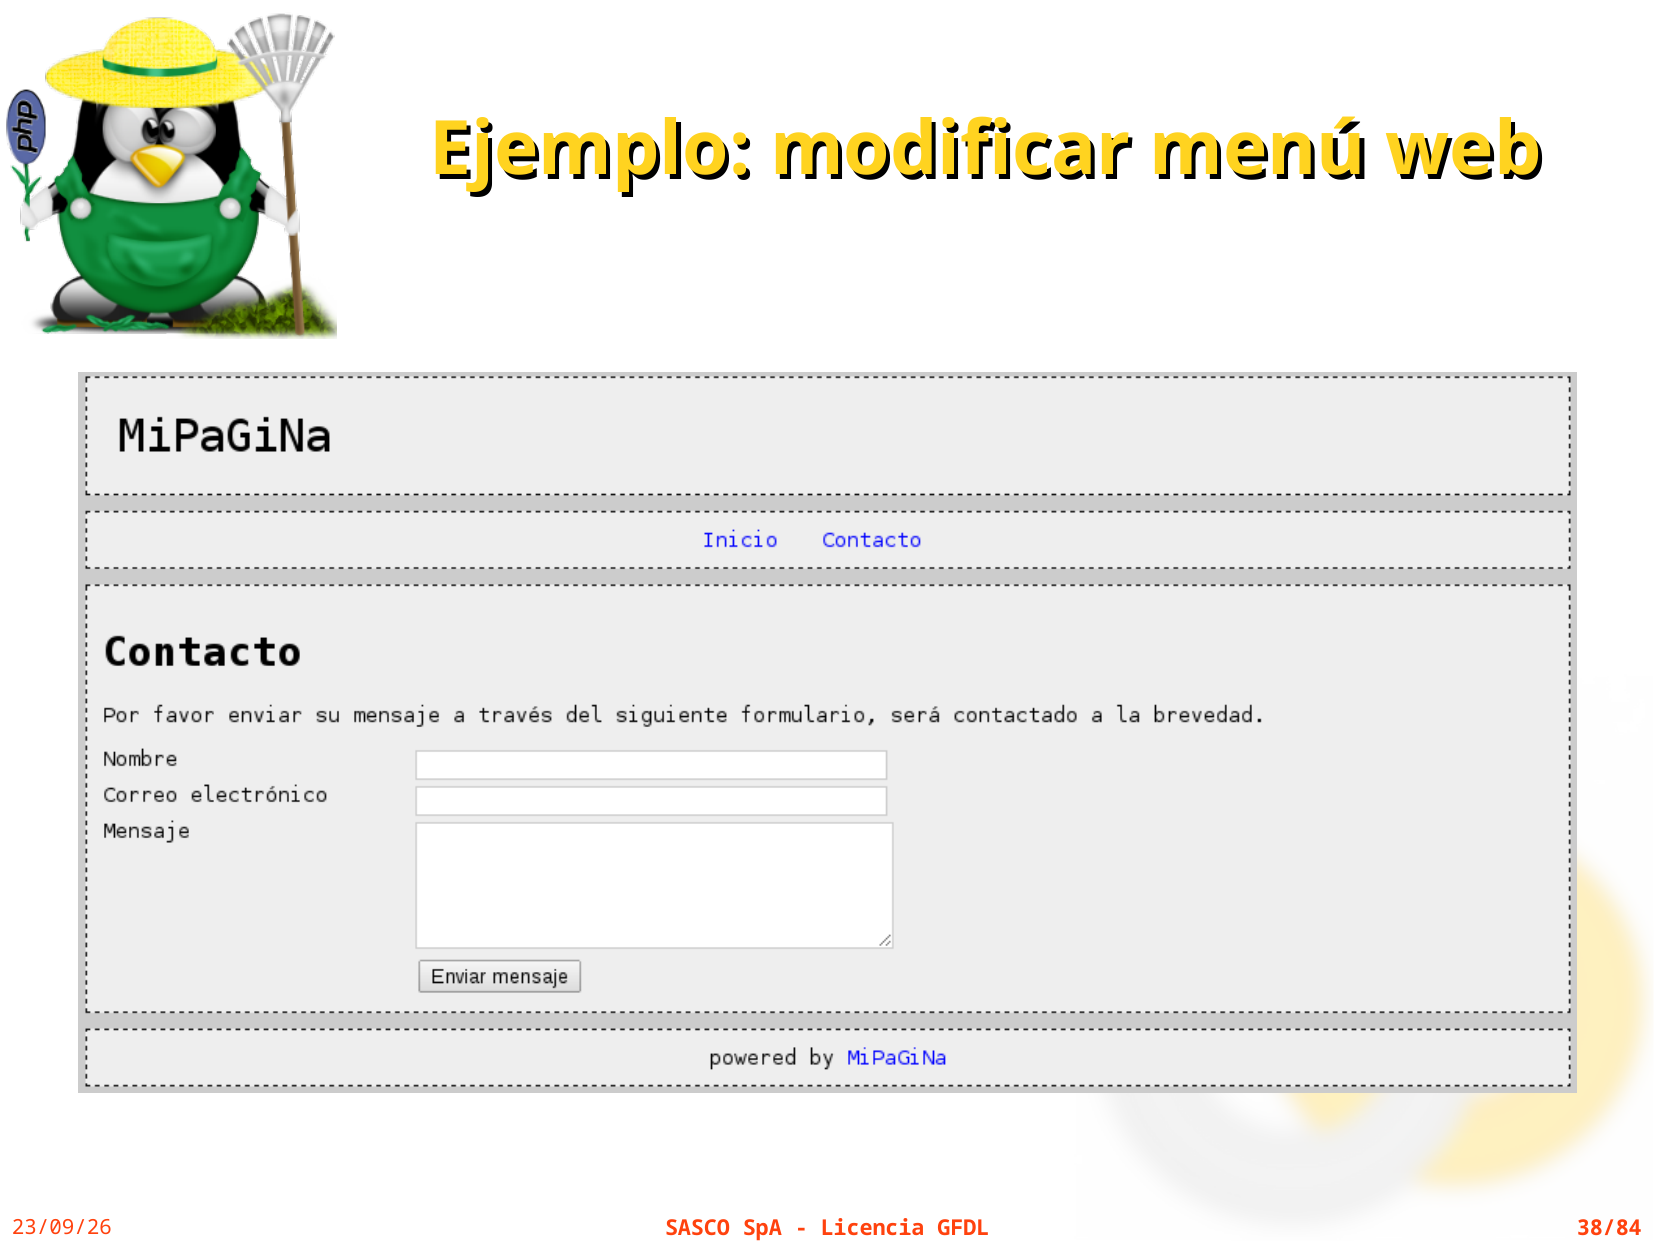

# Ejemplo: modificar menú web
SASCO SpA - Licencia GFDL
38